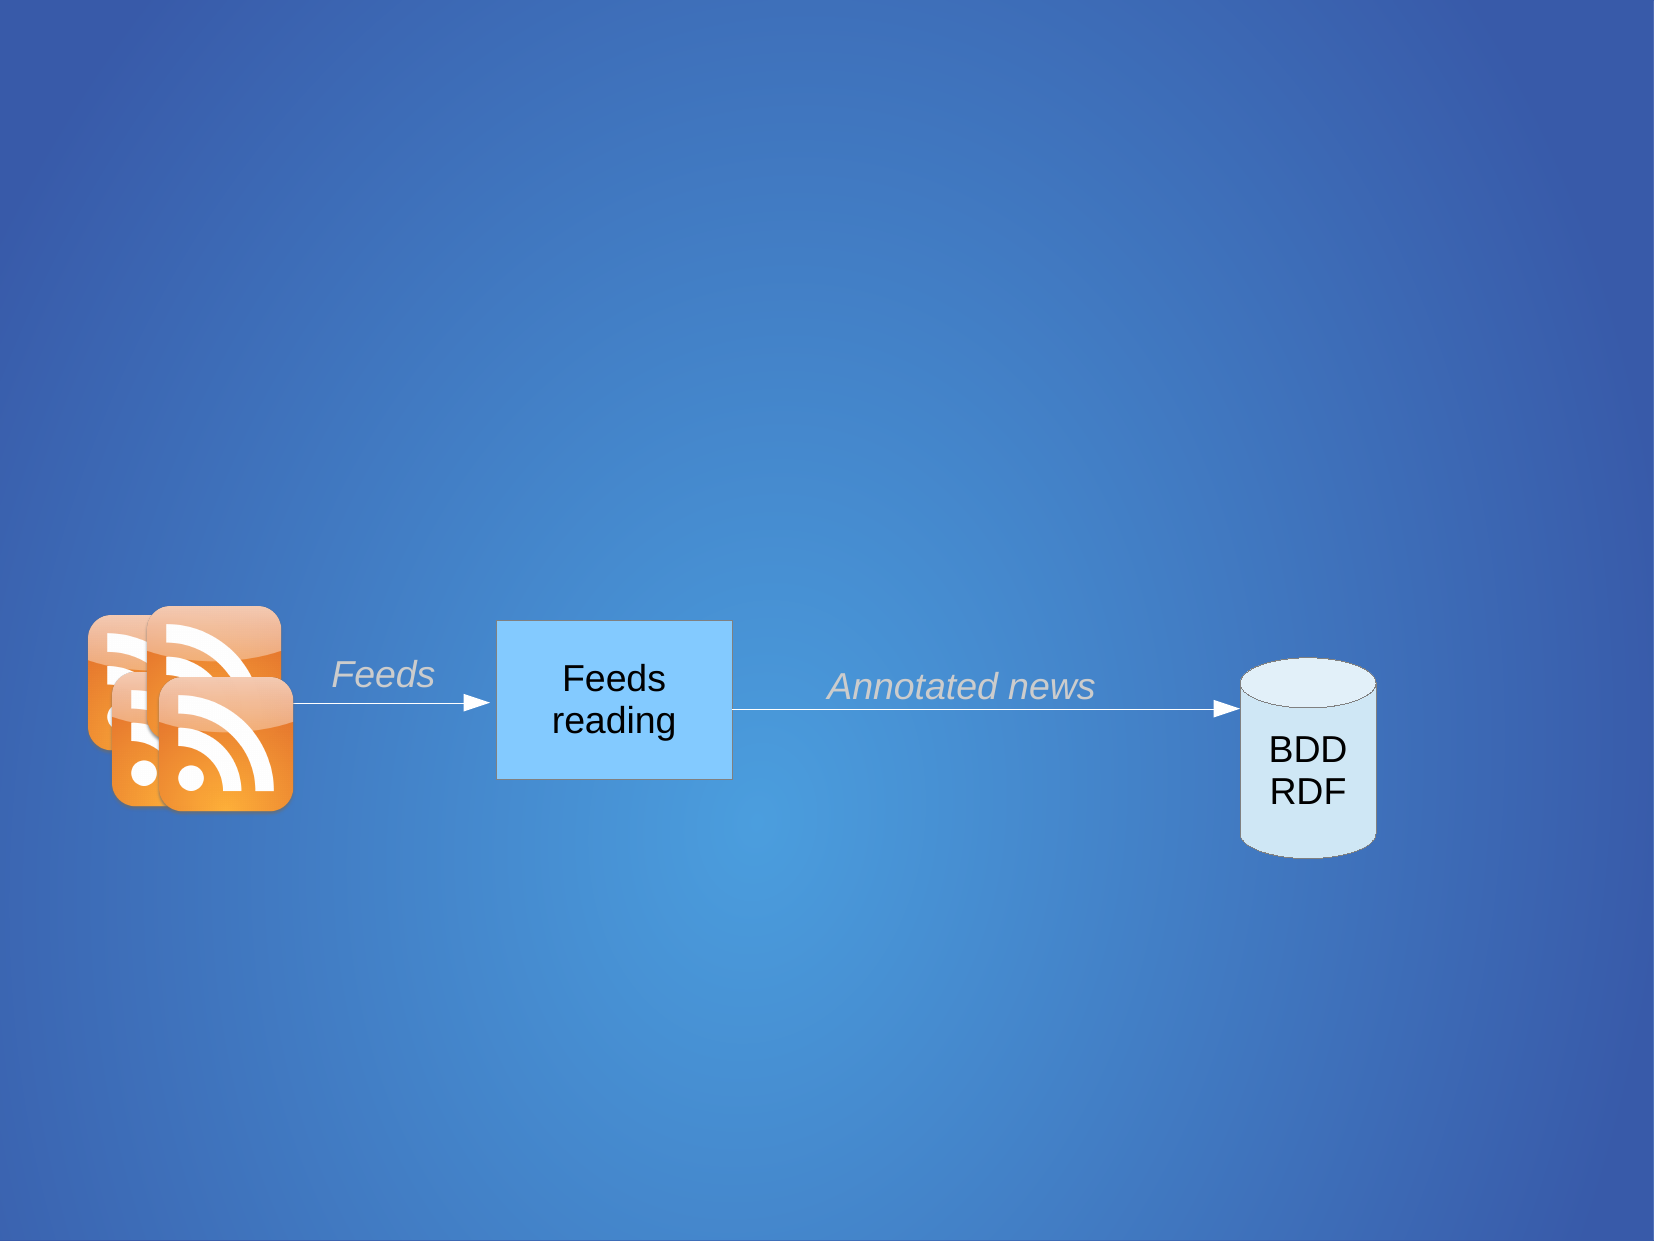

Feeds
reading
Feeds
Annotated news
BDD
RDF